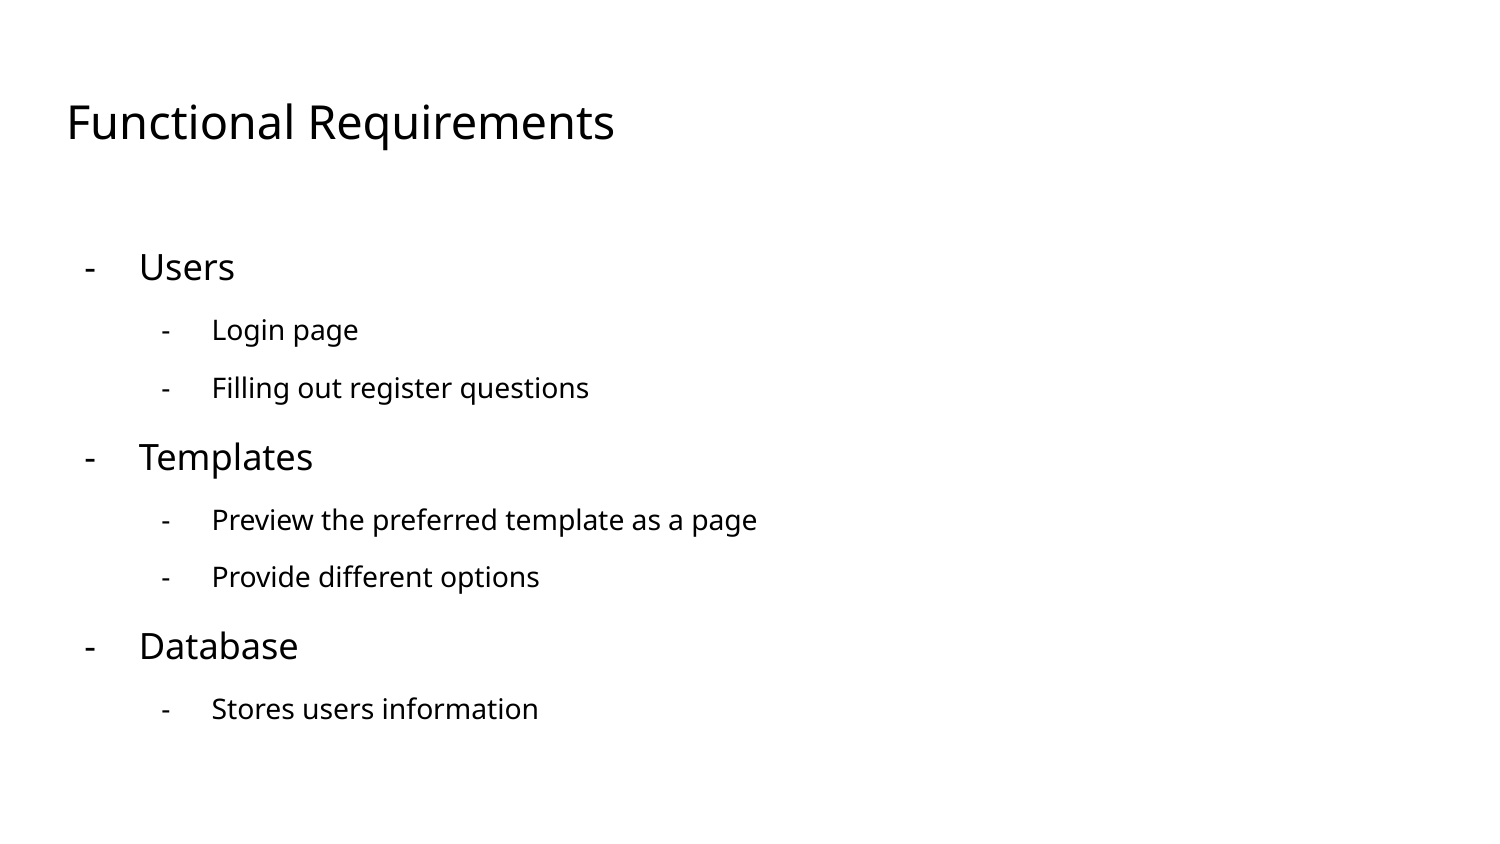

# Functional Requirements
Users
Login page
Filling out register questions
Templates
Preview the preferred template as a page
Provide different options
Database
Stores users information